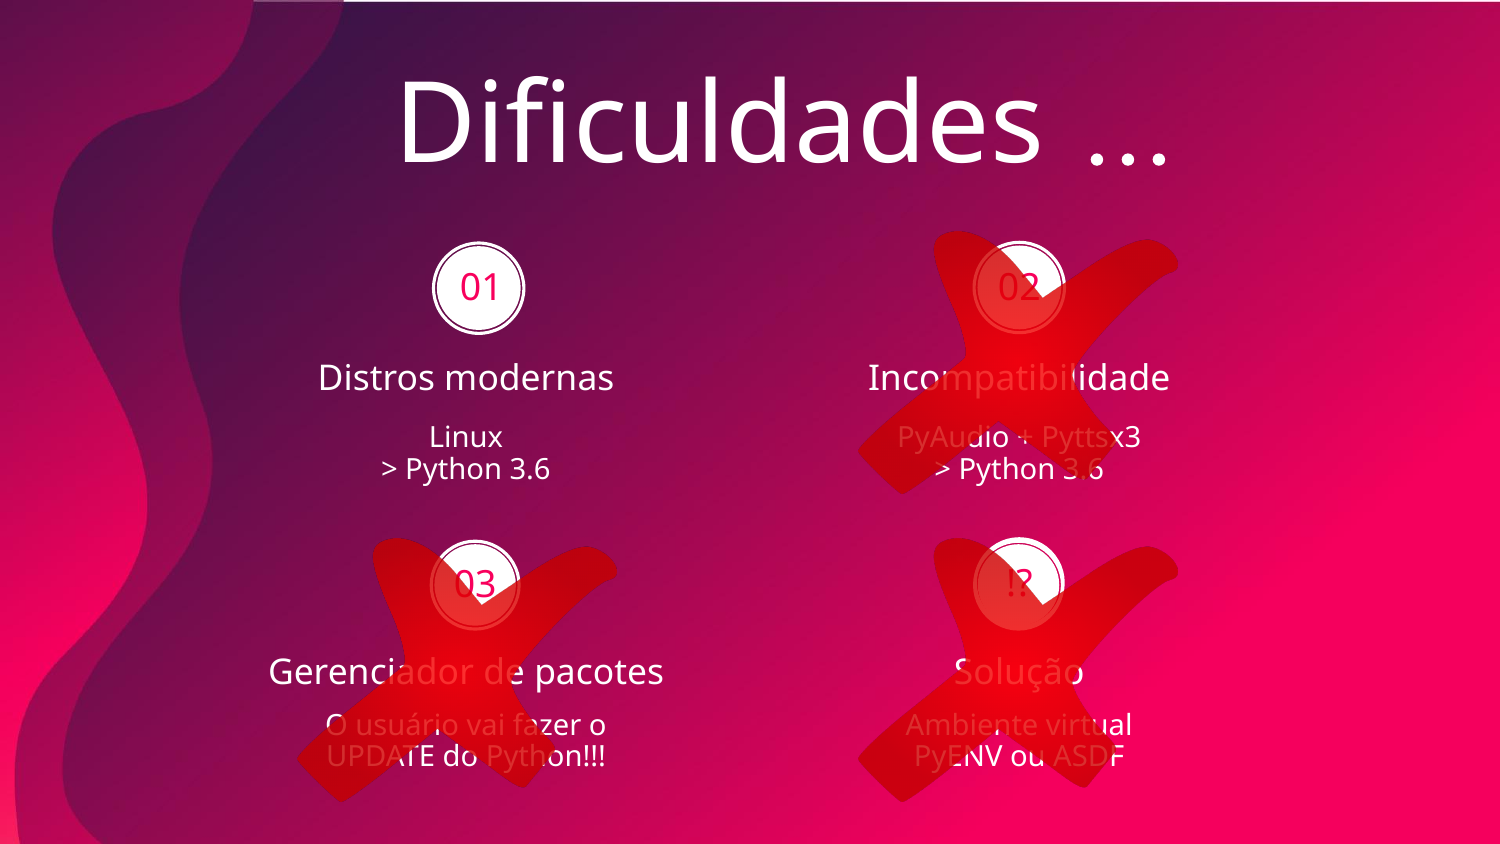

Dificuldades
01
02
Distros modernas
Incompatibilidade
Linux
> Python 3.6
PyAudio + Pyttsx3
> Python 3.6
!?
03
Gerenciador de pacotes
Solução
O usuário vai fazer o
UPDATE do Python!!!
Ambiente virtual
PyENV ou ASDF